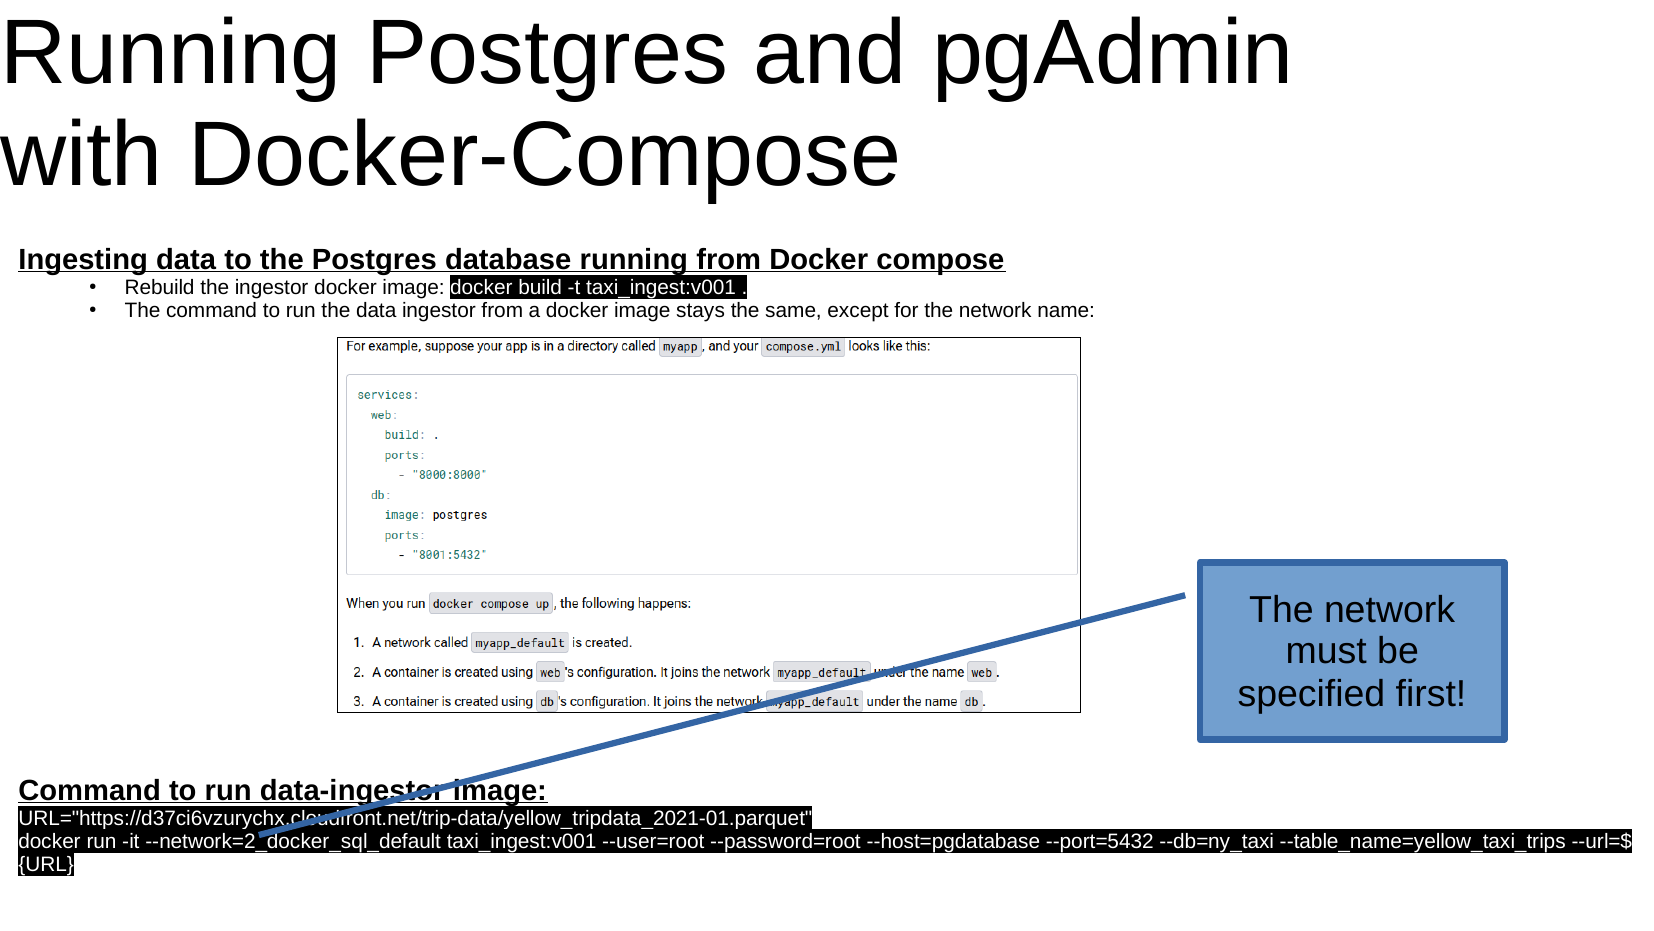

# Running Postgres and pgAdmin with Docker-Compose
Ingesting data to the Postgres database running from Docker compose
Rebuild the ingestor docker image: docker build -t taxi_ingest:v001 .
The command to run the data ingestor from a docker image stays the same, except for the network name:
Command to run data-ingestor image:
URL="https://d37ci6vzurychx.cloudfront.net/trip-data/yellow_tripdata_2021-01.parquet"
docker run -it --network=2_docker_sql_default taxi_ingest:v001 --user=root --password=root --host=pgdatabase --port=5432 --db=ny_taxi --table_name=yellow_taxi_trips --url=${URL}
The network must be specified first!